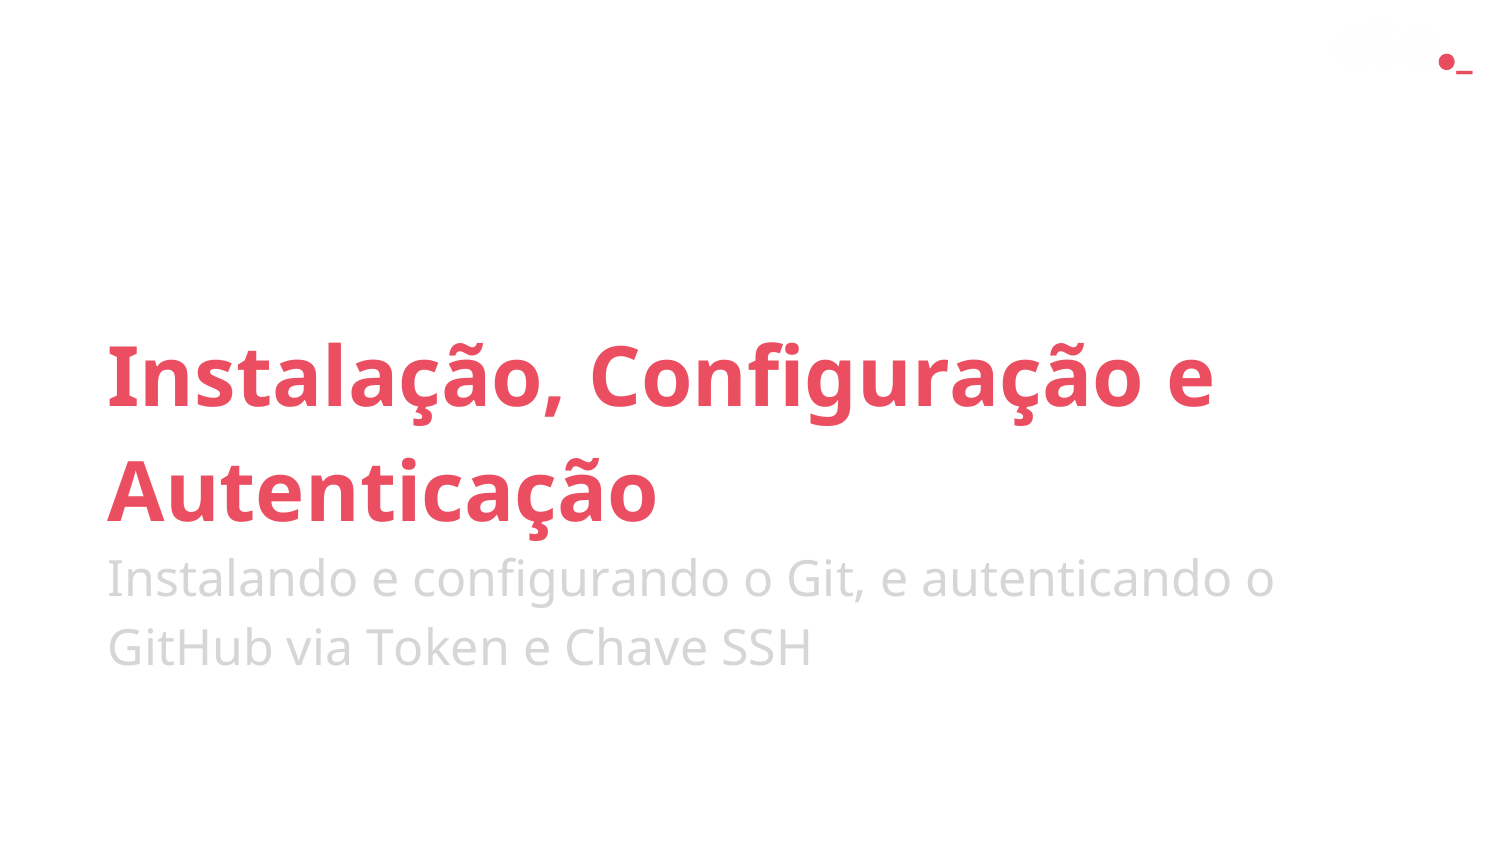

Instalação, Configuração e Autenticação
Instalando e configurando o Git, e autenticando o GitHub via Token e Chave SSH